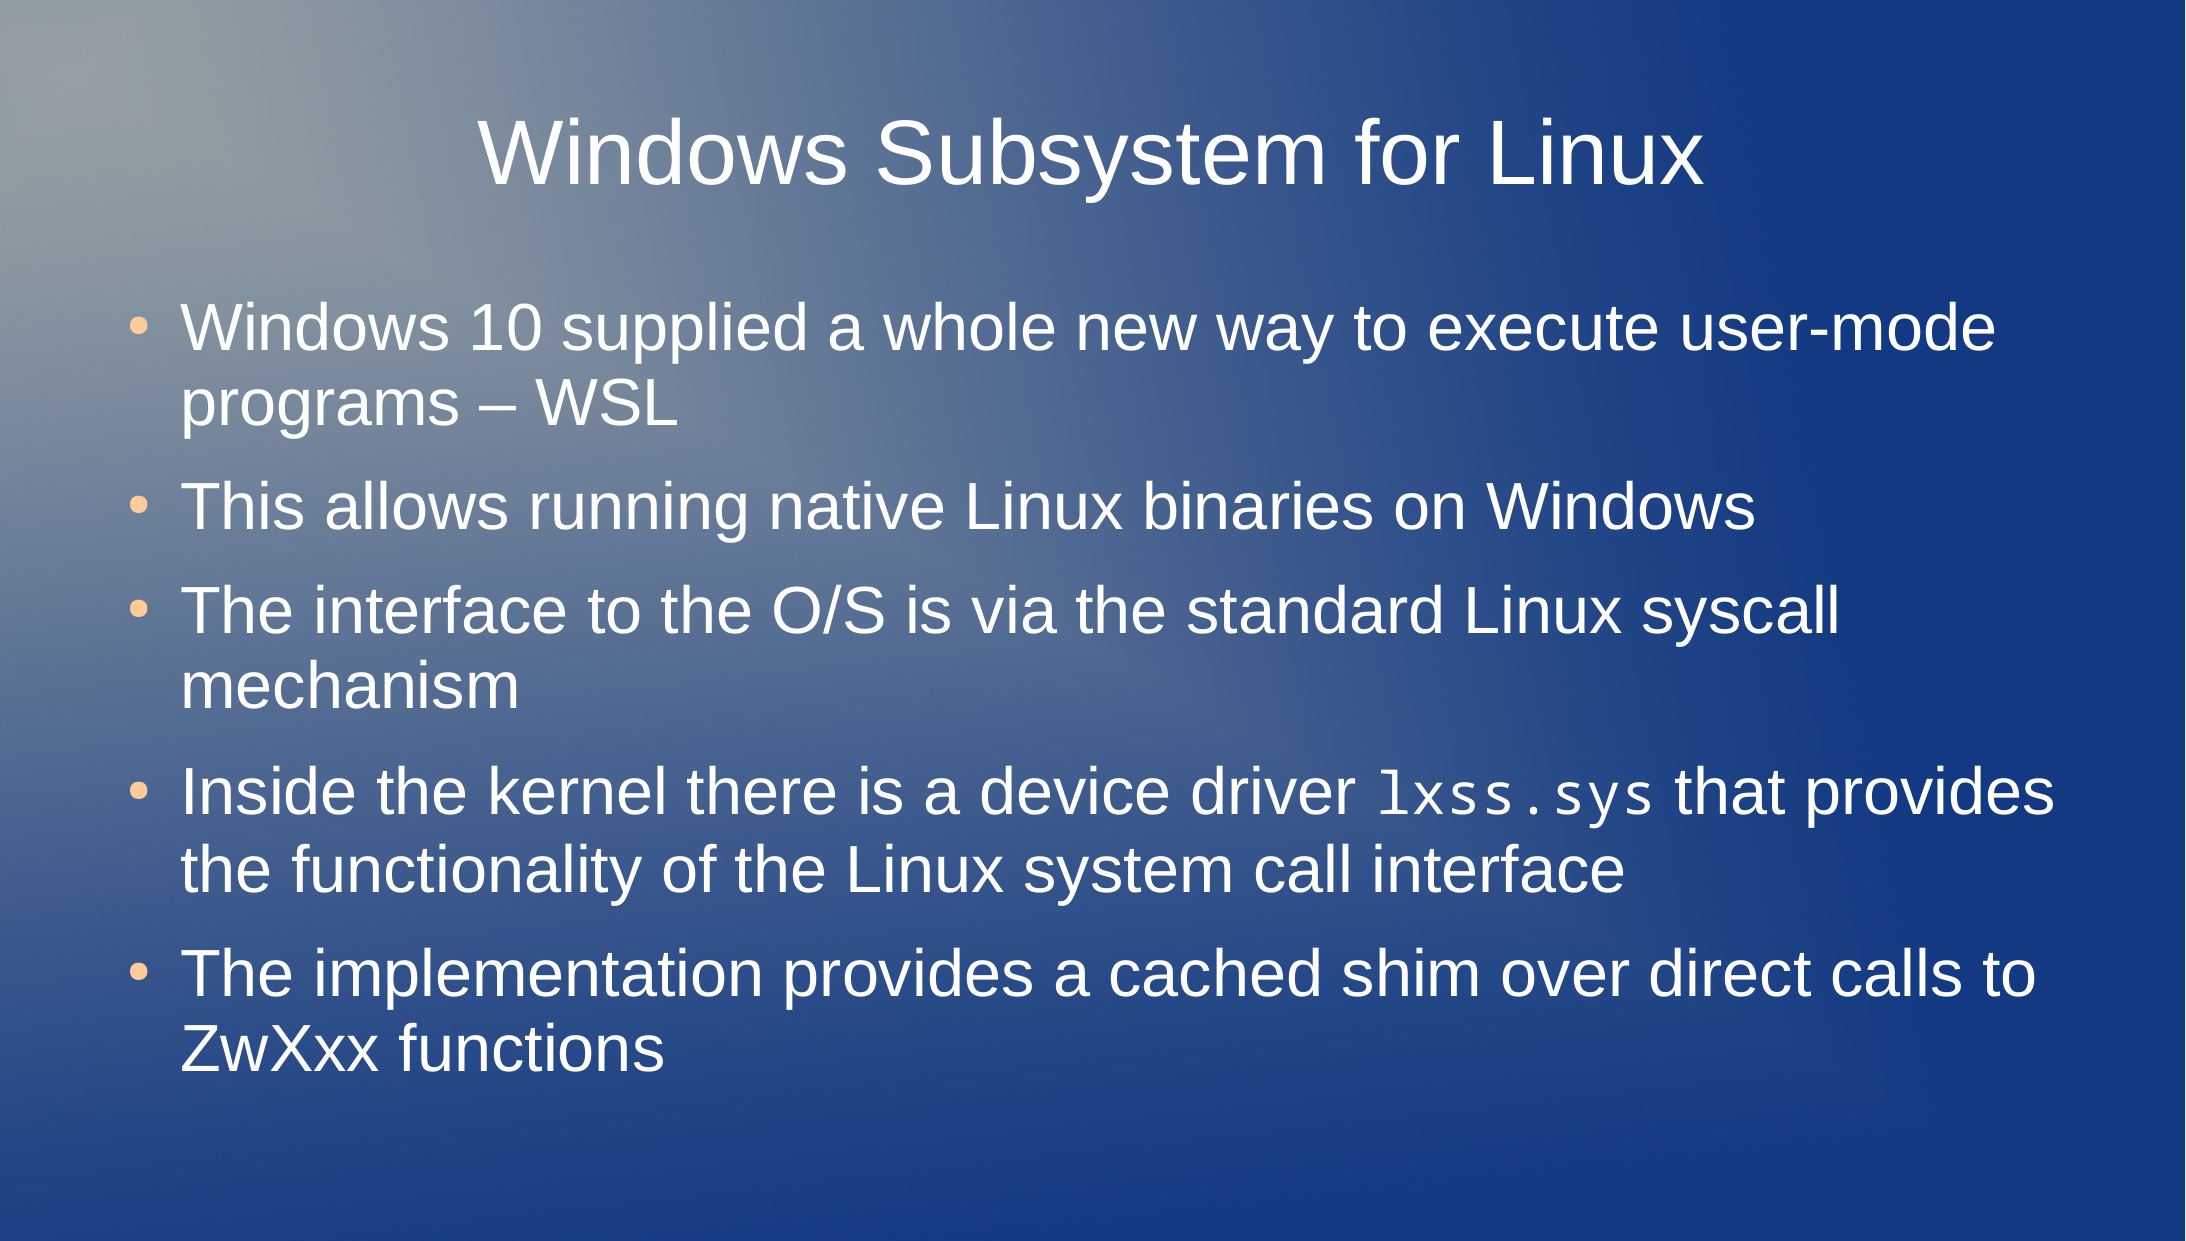

# Windows Subsystem for Linux
Windows 10 supplied a whole new way to execute user-mode programs – WSL
This allows running native Linux binaries on Windows
The interface to the O/S is via the standard Linux syscall mechanism
Inside the kernel there is a device driver lxss.sys that provides the functionality of the Linux system call interface
The implementation provides a cached shim over direct calls to ZwXxx functions